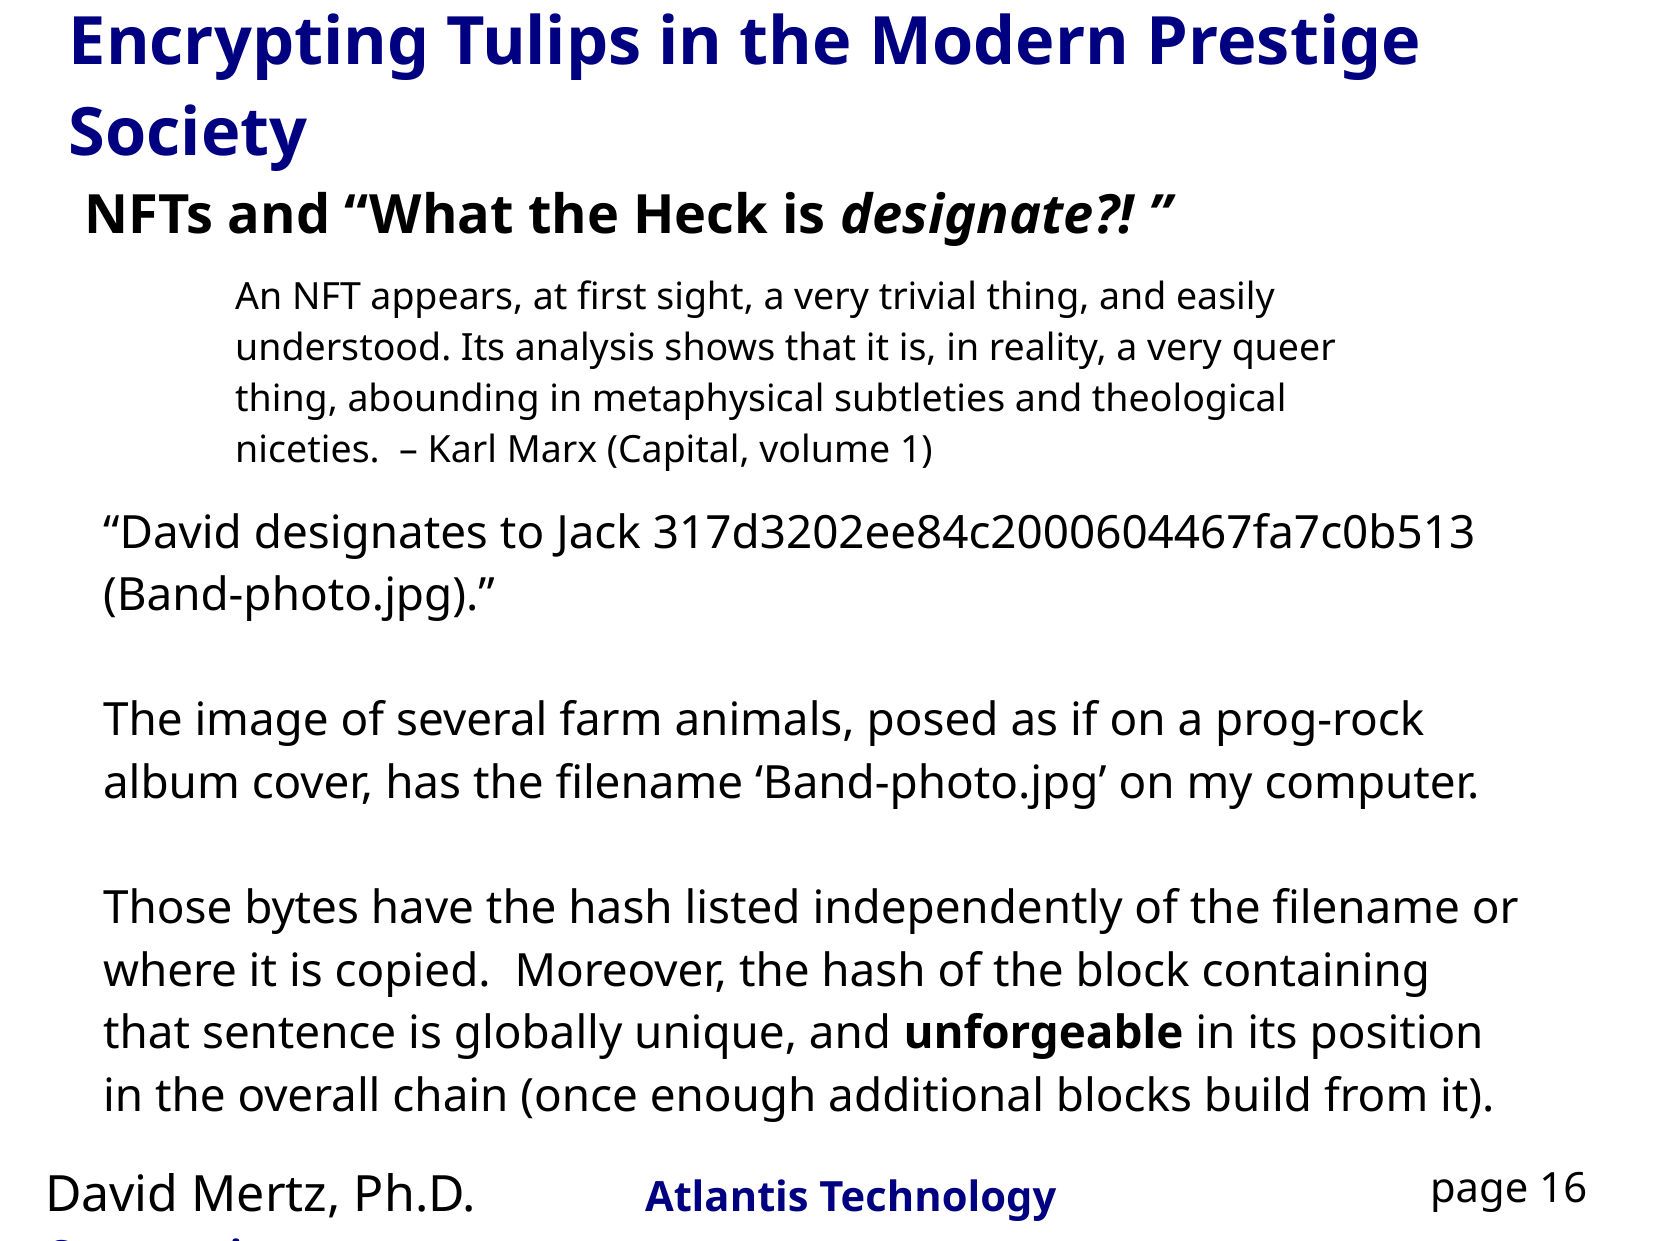

# NFTs and “What the Heck is designate?! ”
An NFT appears, at first sight, a very trivial thing, and easily understood. Its analysis shows that it is, in reality, a very queer thing, abounding in metaphysical subtleties and theological niceties. – Karl Marx (Capital, volume 1)
“David designates to Jack 317d3202ee84c2000604467fa7c0b513 (Band-photo.jpg).”
The image of several farm animals, posed as if on a prog-rock album cover, has the filename ‘Band-photo.jpg’ on my computer.
Those bytes have the hash listed independently of the filename or where it is copied. Moreover, the hash of the block containing that sentence is globally unique, and unforgeable in its position in the overall chain (once enough additional blocks build from it).